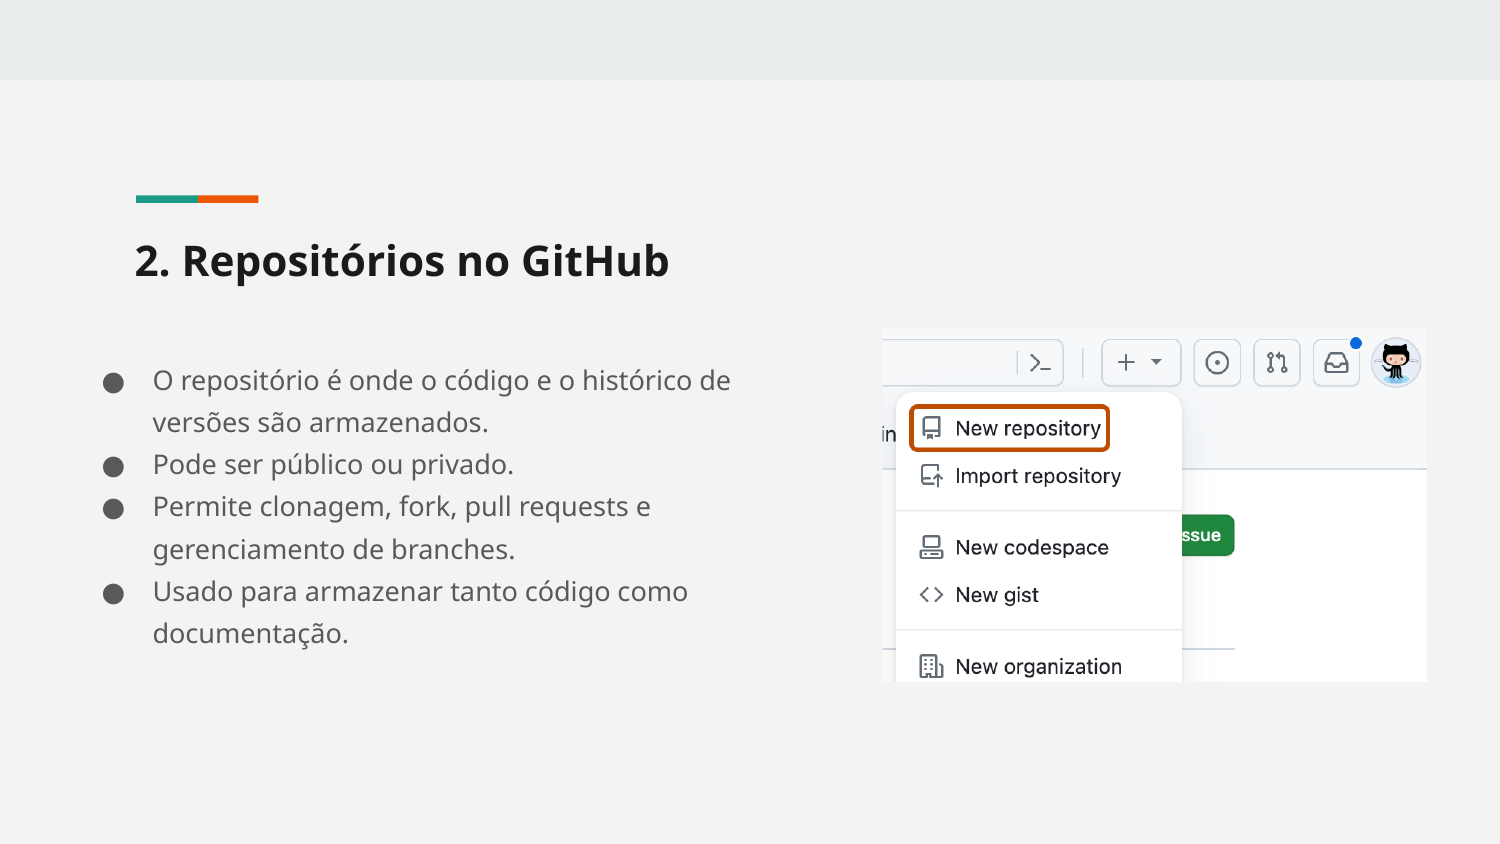

# 2. Repositórios no GitHub
O repositório é onde o código e o histórico de versões são armazenados.
Pode ser público ou privado.
Permite clonagem, fork, pull requests e gerenciamento de branches.
Usado para armazenar tanto código como documentação.